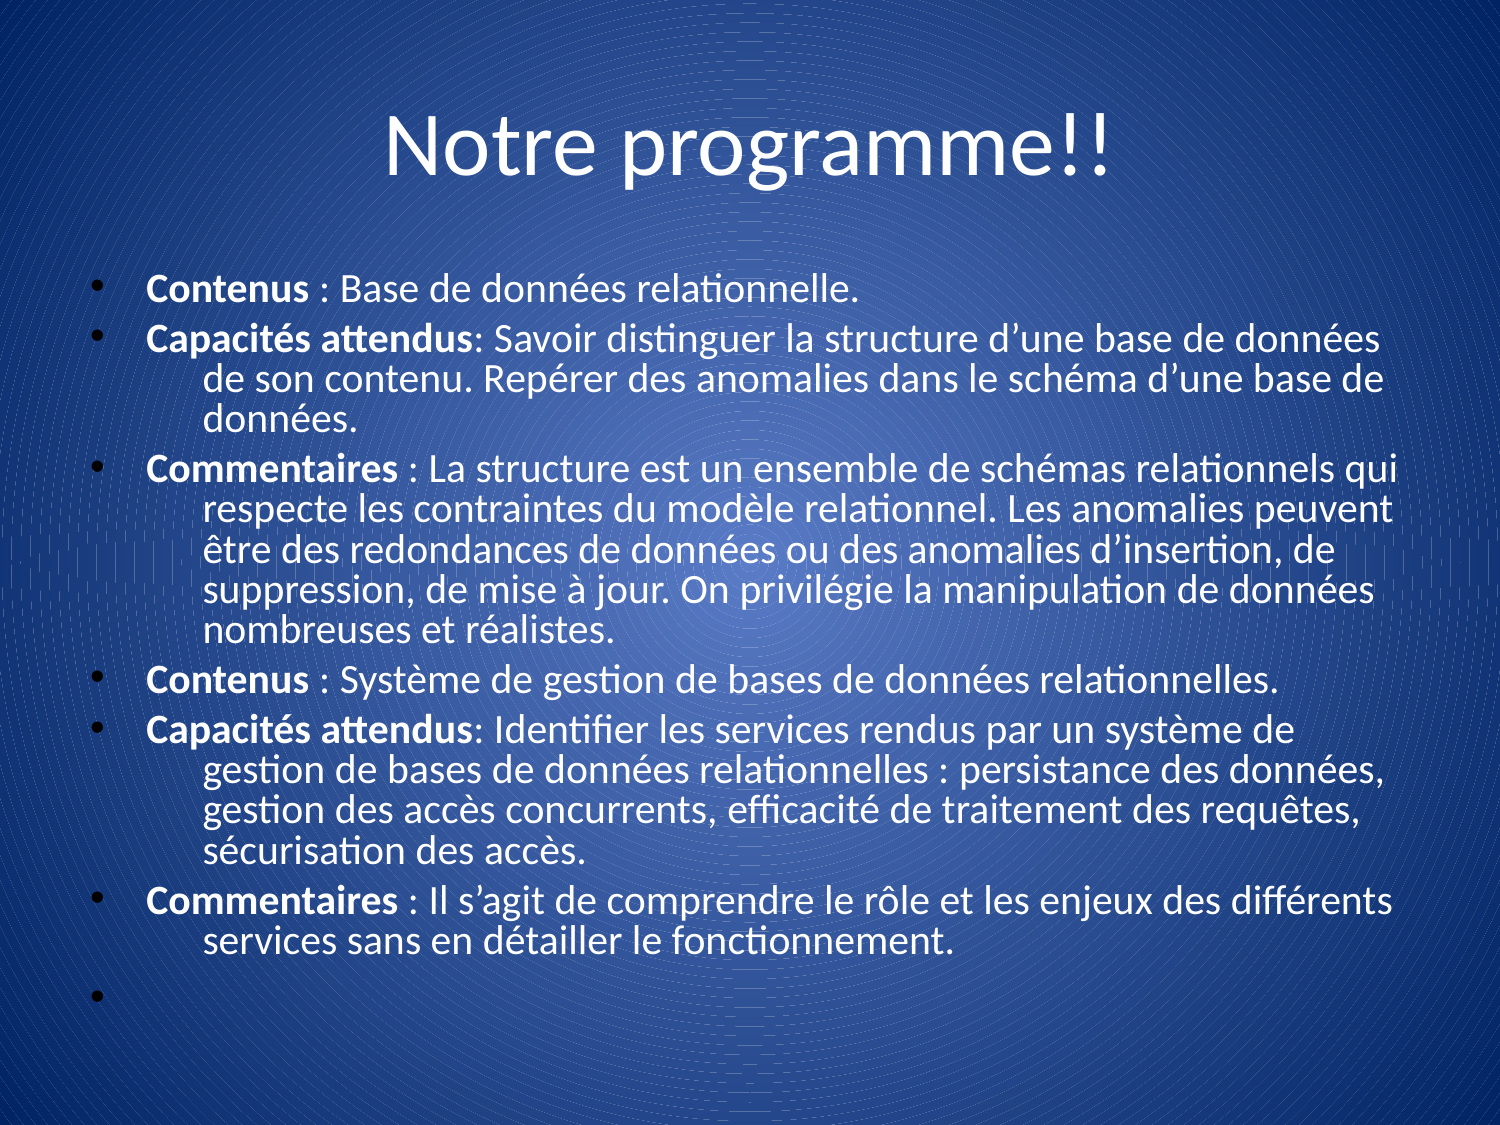

# Notre programme!!
Contenus : Base de données relationnelle.
Capacités attendus: Savoir distinguer la structure d’une base de données de son contenu. Repérer des anomalies dans le schéma d’une base de données.
Commentaires : La structure est un ensemble de schémas relationnels qui respecte les contraintes du modèle relationnel. Les anomalies peuvent être des redondances de données ou des anomalies d’insertion, de suppression, de mise à jour. On privilégie la manipulation de données nombreuses et réalistes.
Contenus : Système de gestion de bases de données relationnelles.
Capacités attendus: Identifier les services rendus par un système de gestion de bases de données relationnelles : persistance des données, gestion des accès concurrents, efficacité de traitement des requêtes, sécurisation des accès.
Commentaires : Il s’agit de comprendre le rôle et les enjeux des différents services sans en détailler le fonctionnement.